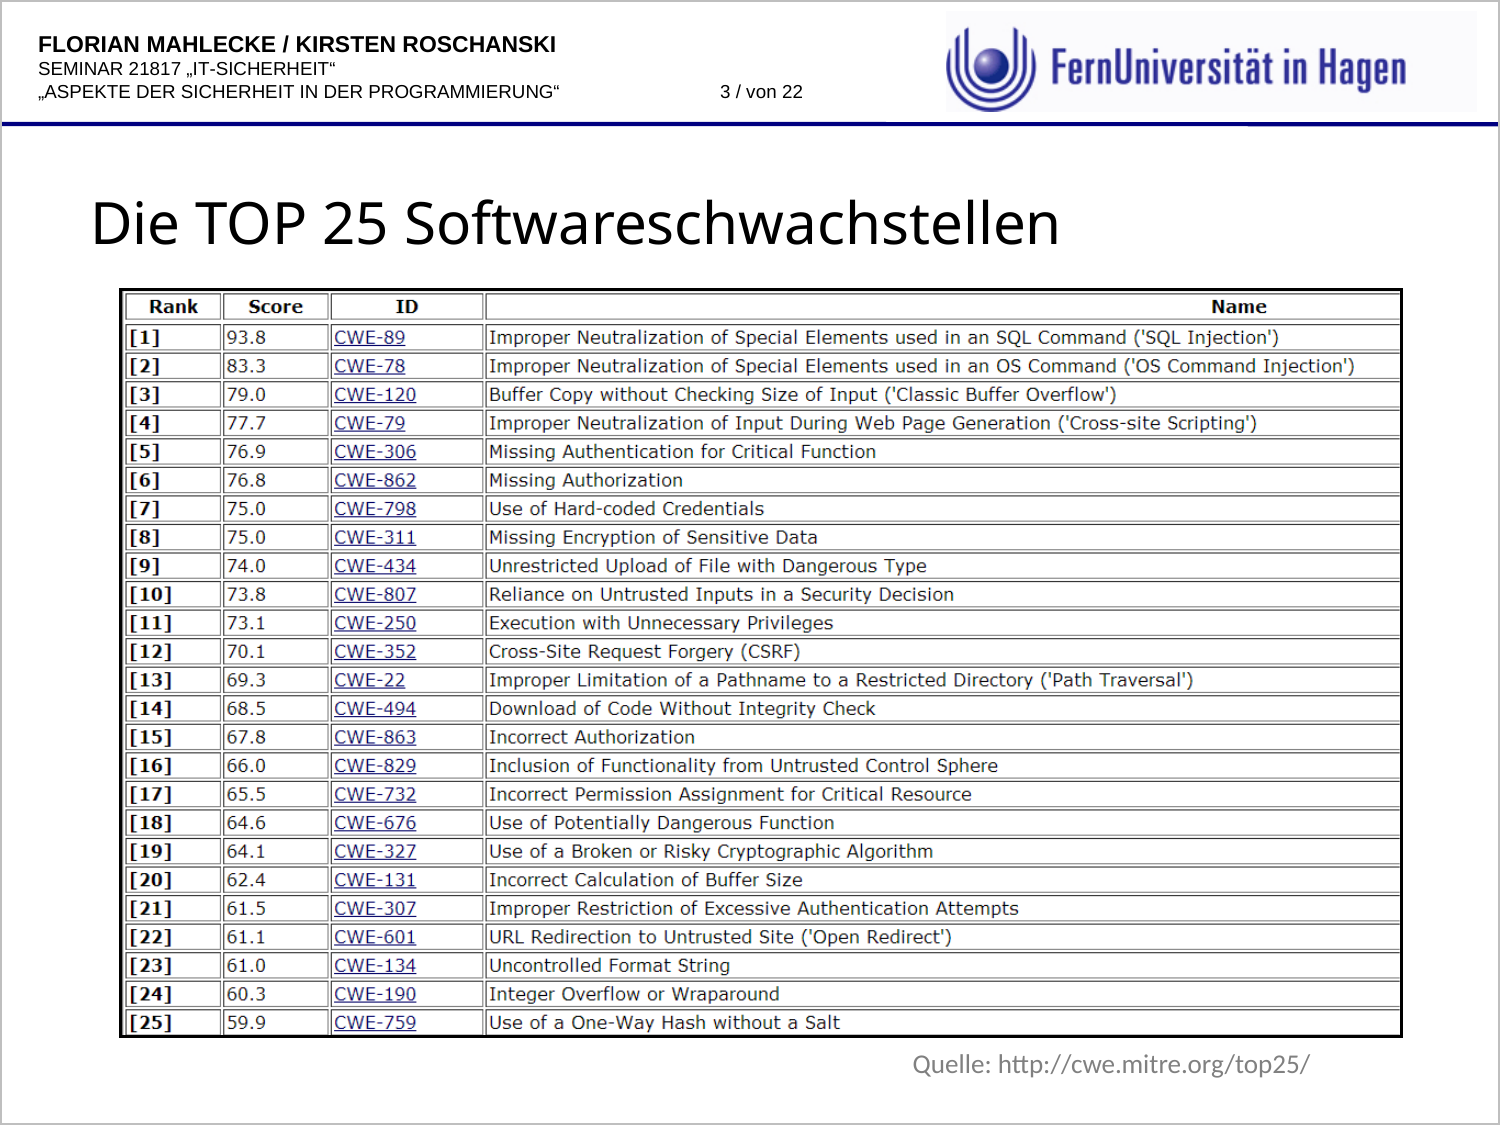

# Die TOP 25 Softwareschwachstellen
Quelle: http://cwe.mitre.org/top25/